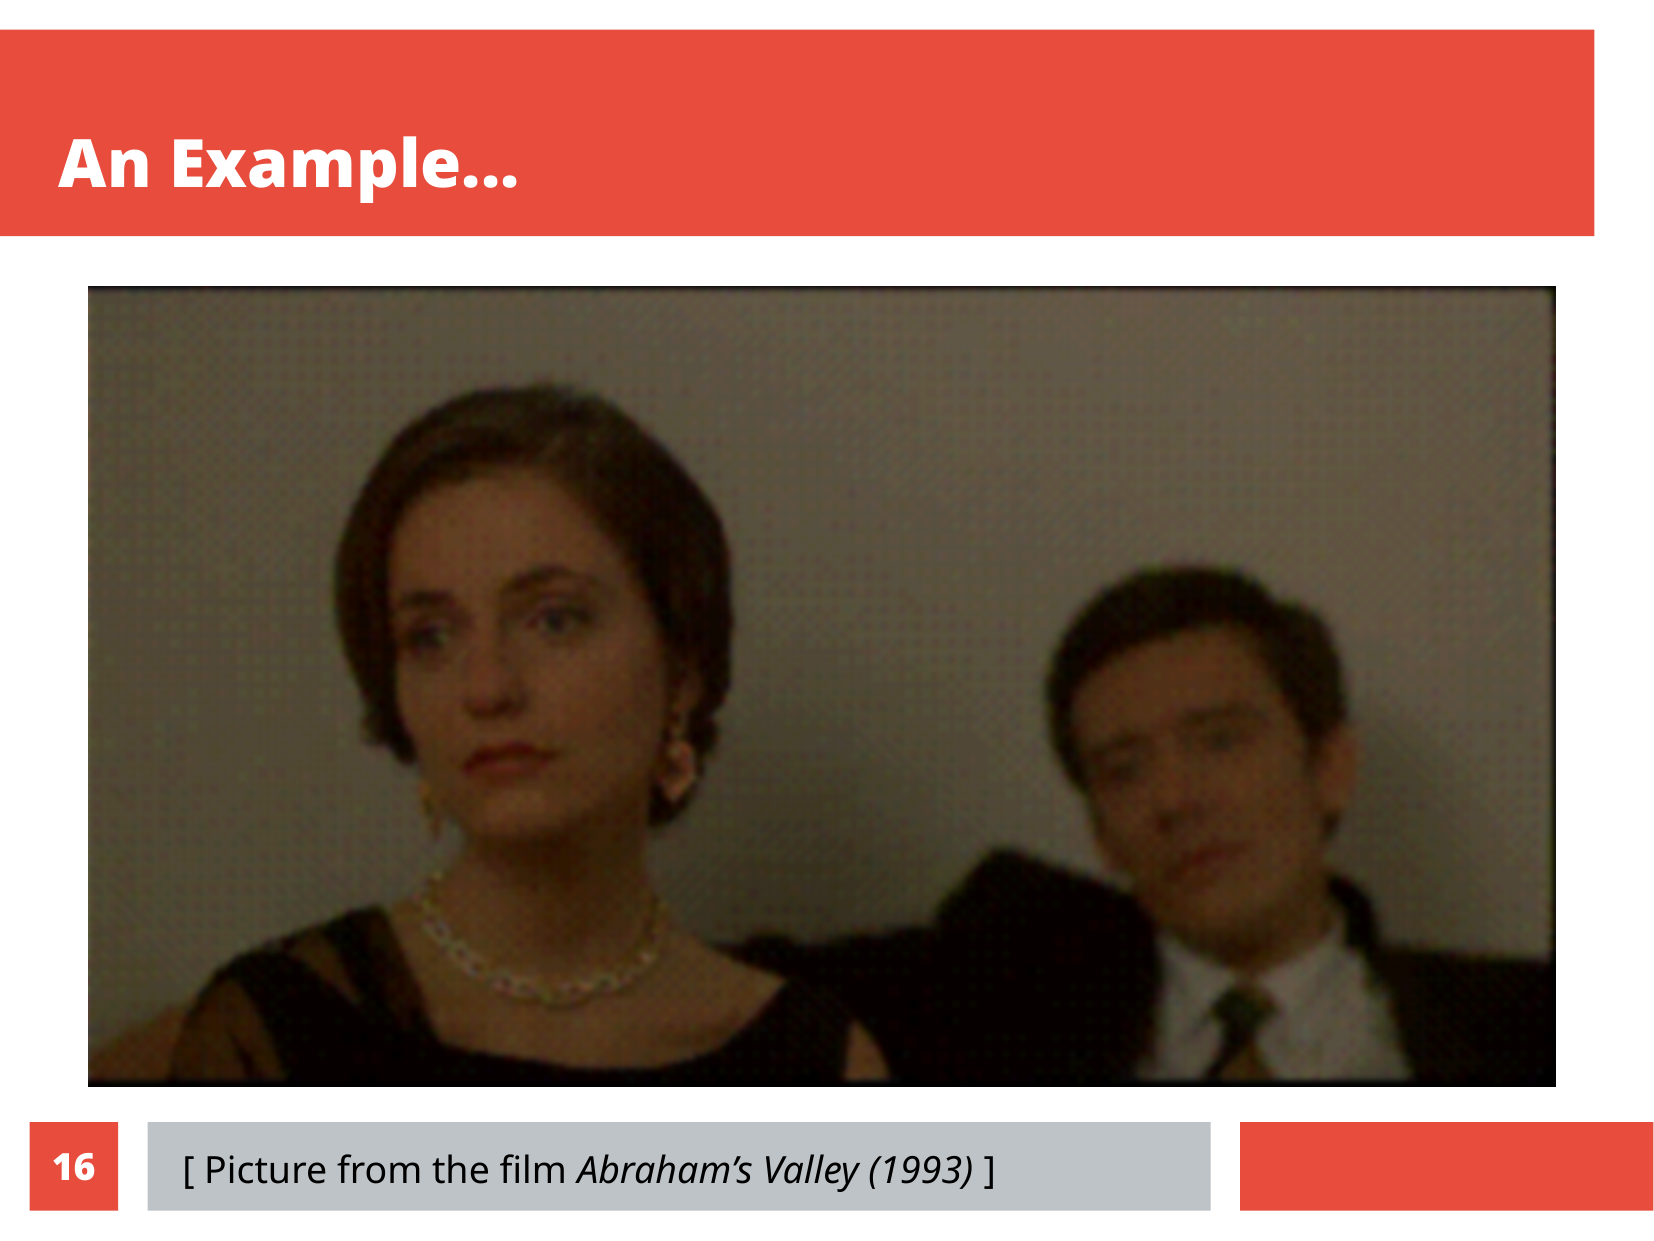

# An Example...
16
[ Picture from the film Abraham’s Valley (1993) ]